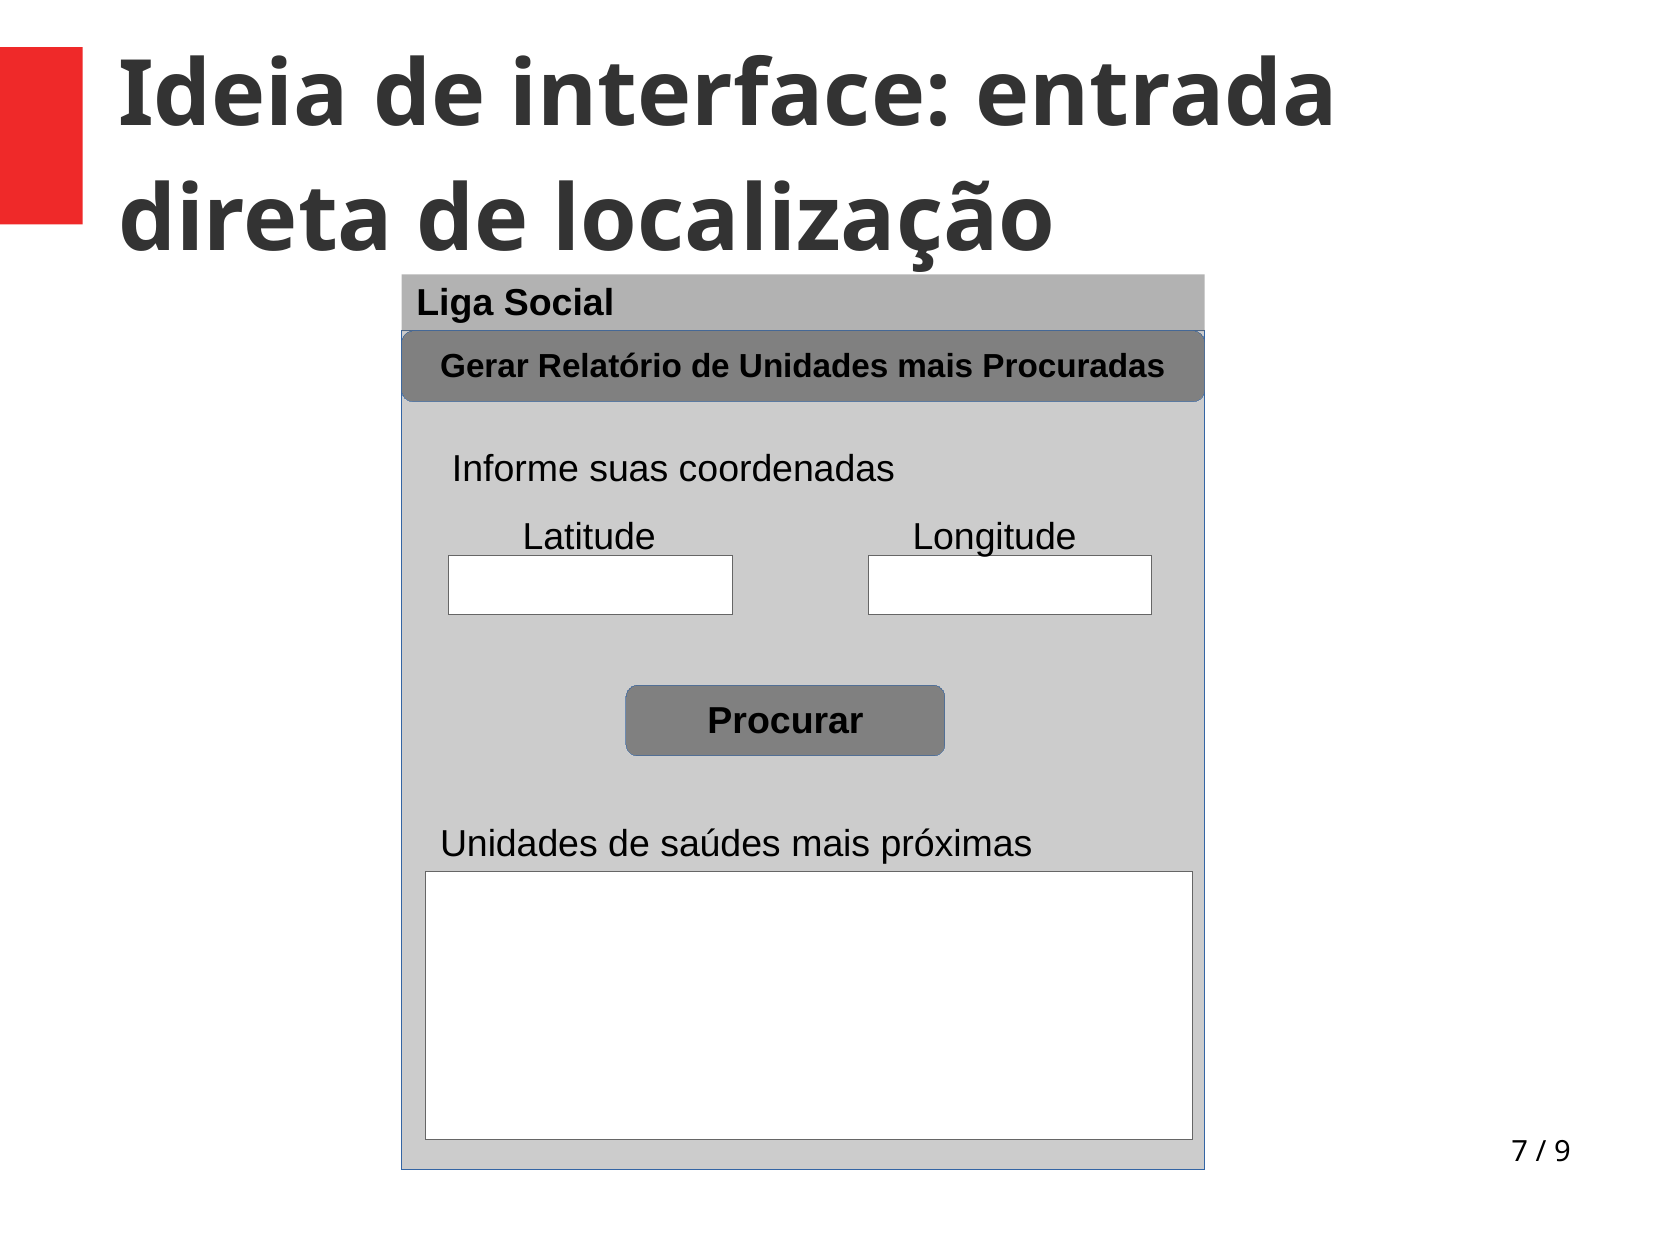

# Ideia de interface: entrada direta de localização
Liga Social
Gerar Relatório de Unidades mais Procuradas
Informe suas coordenadas
Latitude
Longitude
Procurar
Unidades de saúdes mais próximas
7